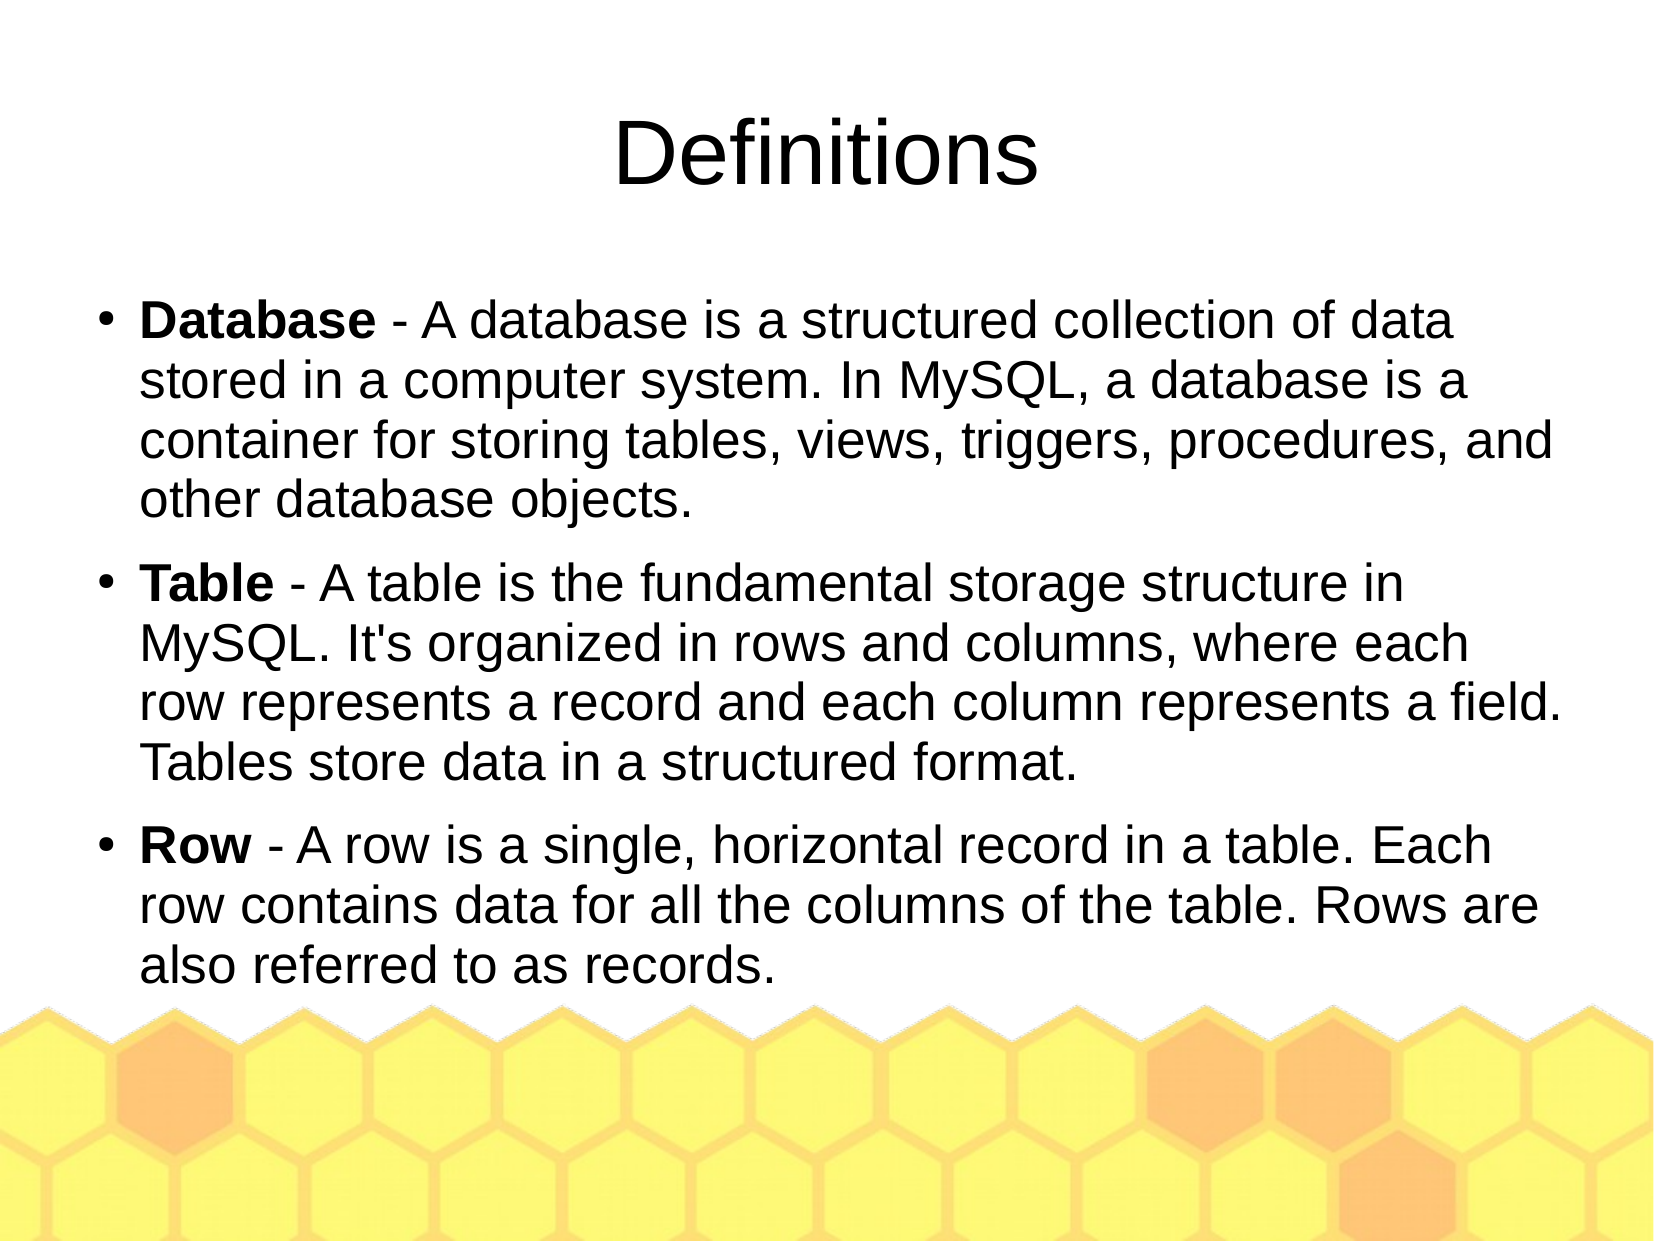

# Definitions
Database - A database is a structured collection of data stored in a computer system. In MySQL, a database is a container for storing tables, views, triggers, procedures, and other database objects.
Table - A table is the fundamental storage structure in MySQL. It's organized in rows and columns, where each row represents a record and each column represents a field. Tables store data in a structured format.
Row - A row is a single, horizontal record in a table. Each row contains data for all the columns of the table. Rows are also referred to as records.